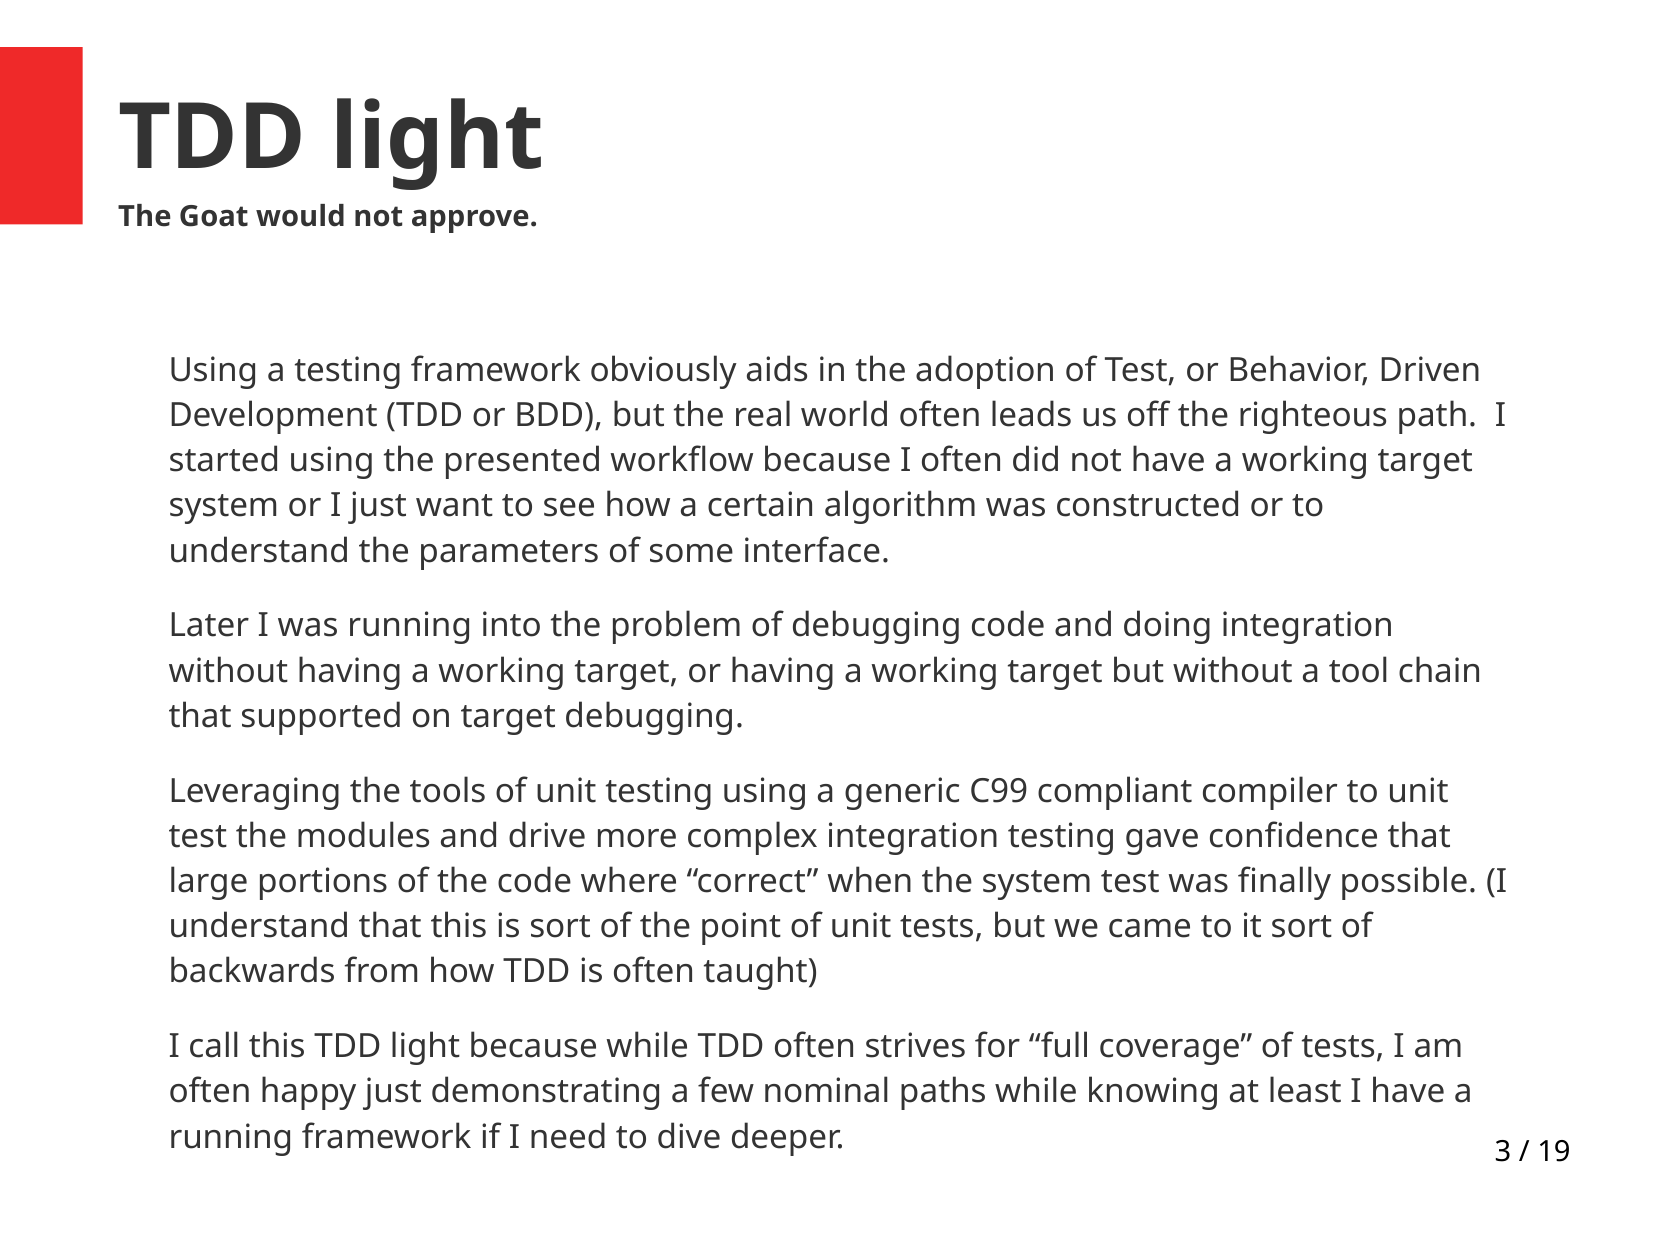

# TDD light The Goat would not approve.
Using a testing framework obviously aids in the adoption of Test, or Behavior, Driven Development (TDD or BDD), but the real world often leads us off the righteous path. I started using the presented workflow because I often did not have a working target system or I just want to see how a certain algorithm was constructed or to understand the parameters of some interface.
Later I was running into the problem of debugging code and doing integration without having a working target, or having a working target but without a tool chain that supported on target debugging.
Leveraging the tools of unit testing using a generic C99 compliant compiler to unit test the modules and drive more complex integration testing gave confidence that large portions of the code where “correct” when the system test was finally possible. (I understand that this is sort of the point of unit tests, but we came to it sort of backwards from how TDD is often taught)
I call this TDD light because while TDD often strives for “full coverage” of tests, I am often happy just demonstrating a few nominal paths while knowing at least I have a running framework if I need to dive deeper.
3